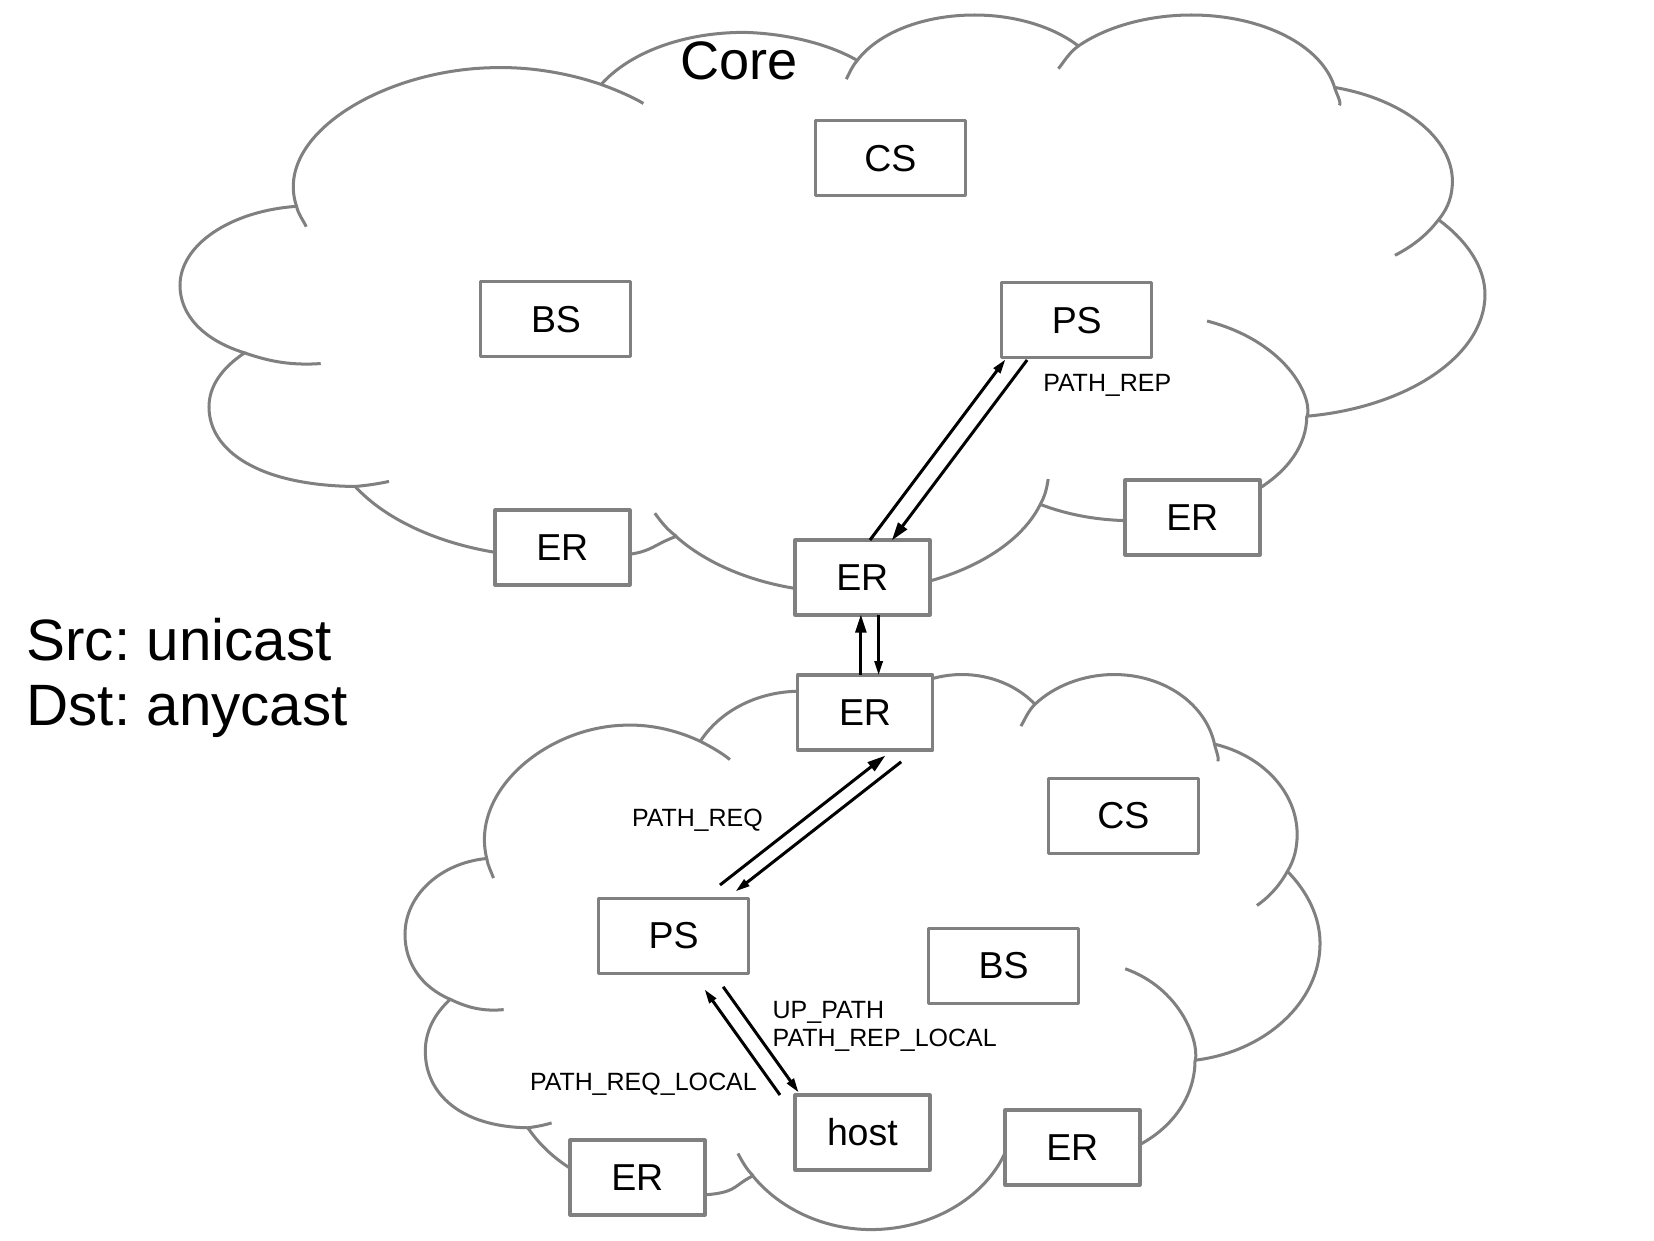

Core
CS
BS
PS
PATH_REP
ER
ER
ER
Src: unicast
Dst: anycast
ER
CS
PATH_REQ
PS
BS
UP_PATH
PATH_REP_LOCAL
PATH_REQ_LOCAL
host
ER
ER